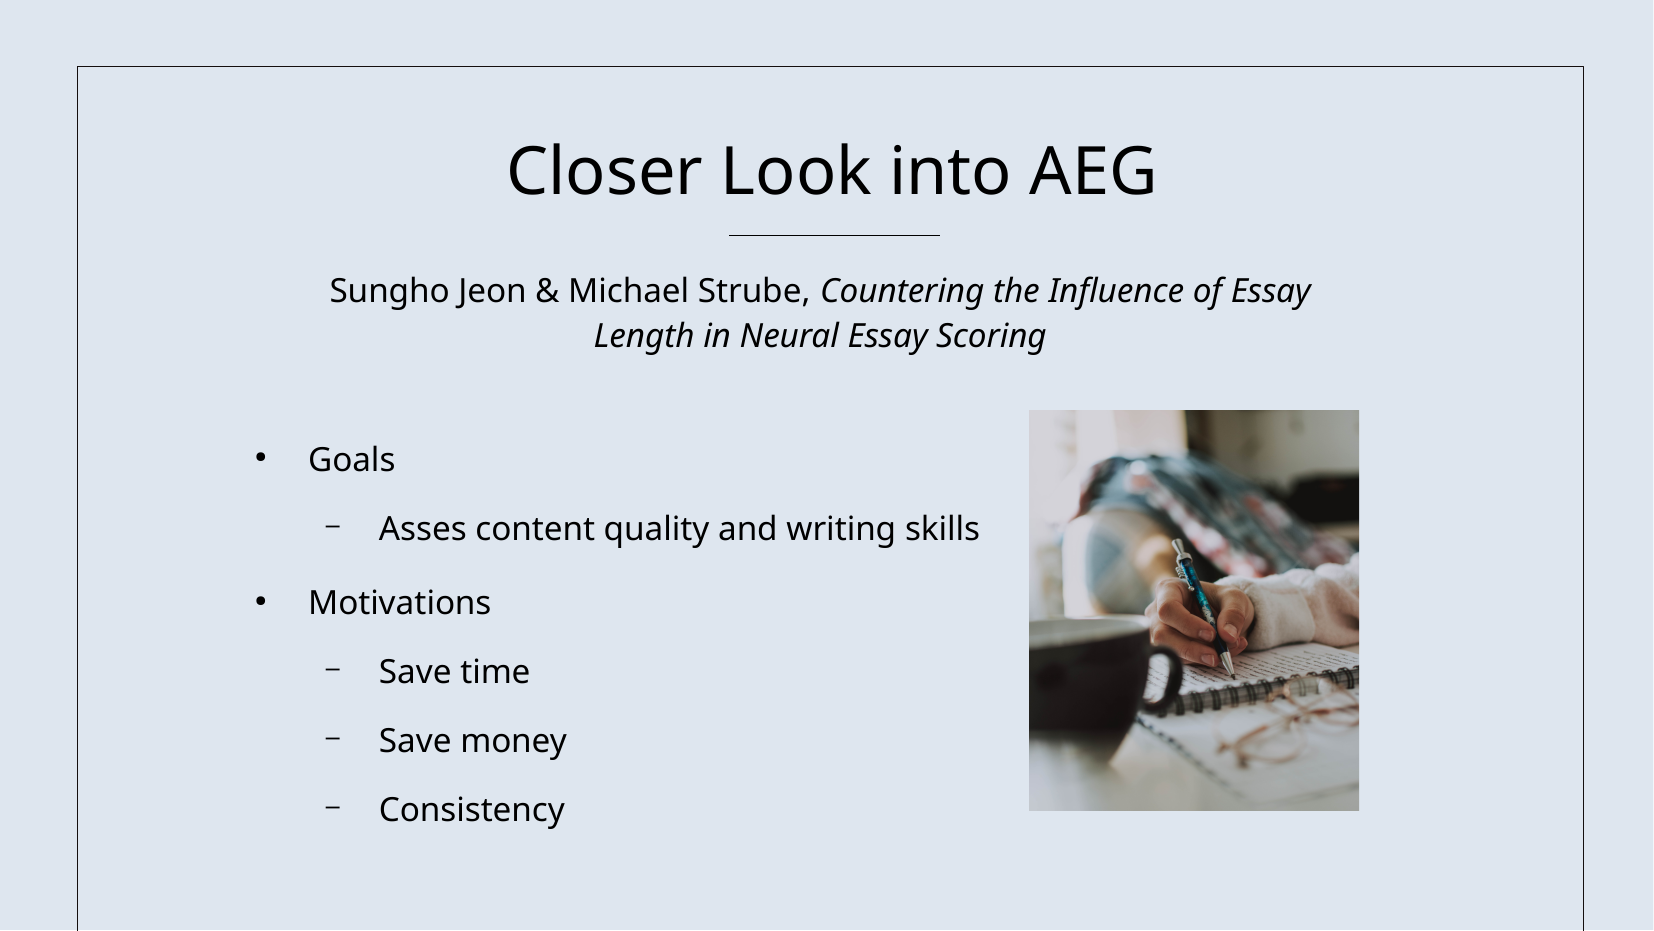

# Closer Look into AEG
Sungho Jeon & Michael Strube, Countering the Influence of Essay Length in Neural Essay Scoring
Goals
Asses content quality and writing skills
Motivations
Save time
Save money
Consistency